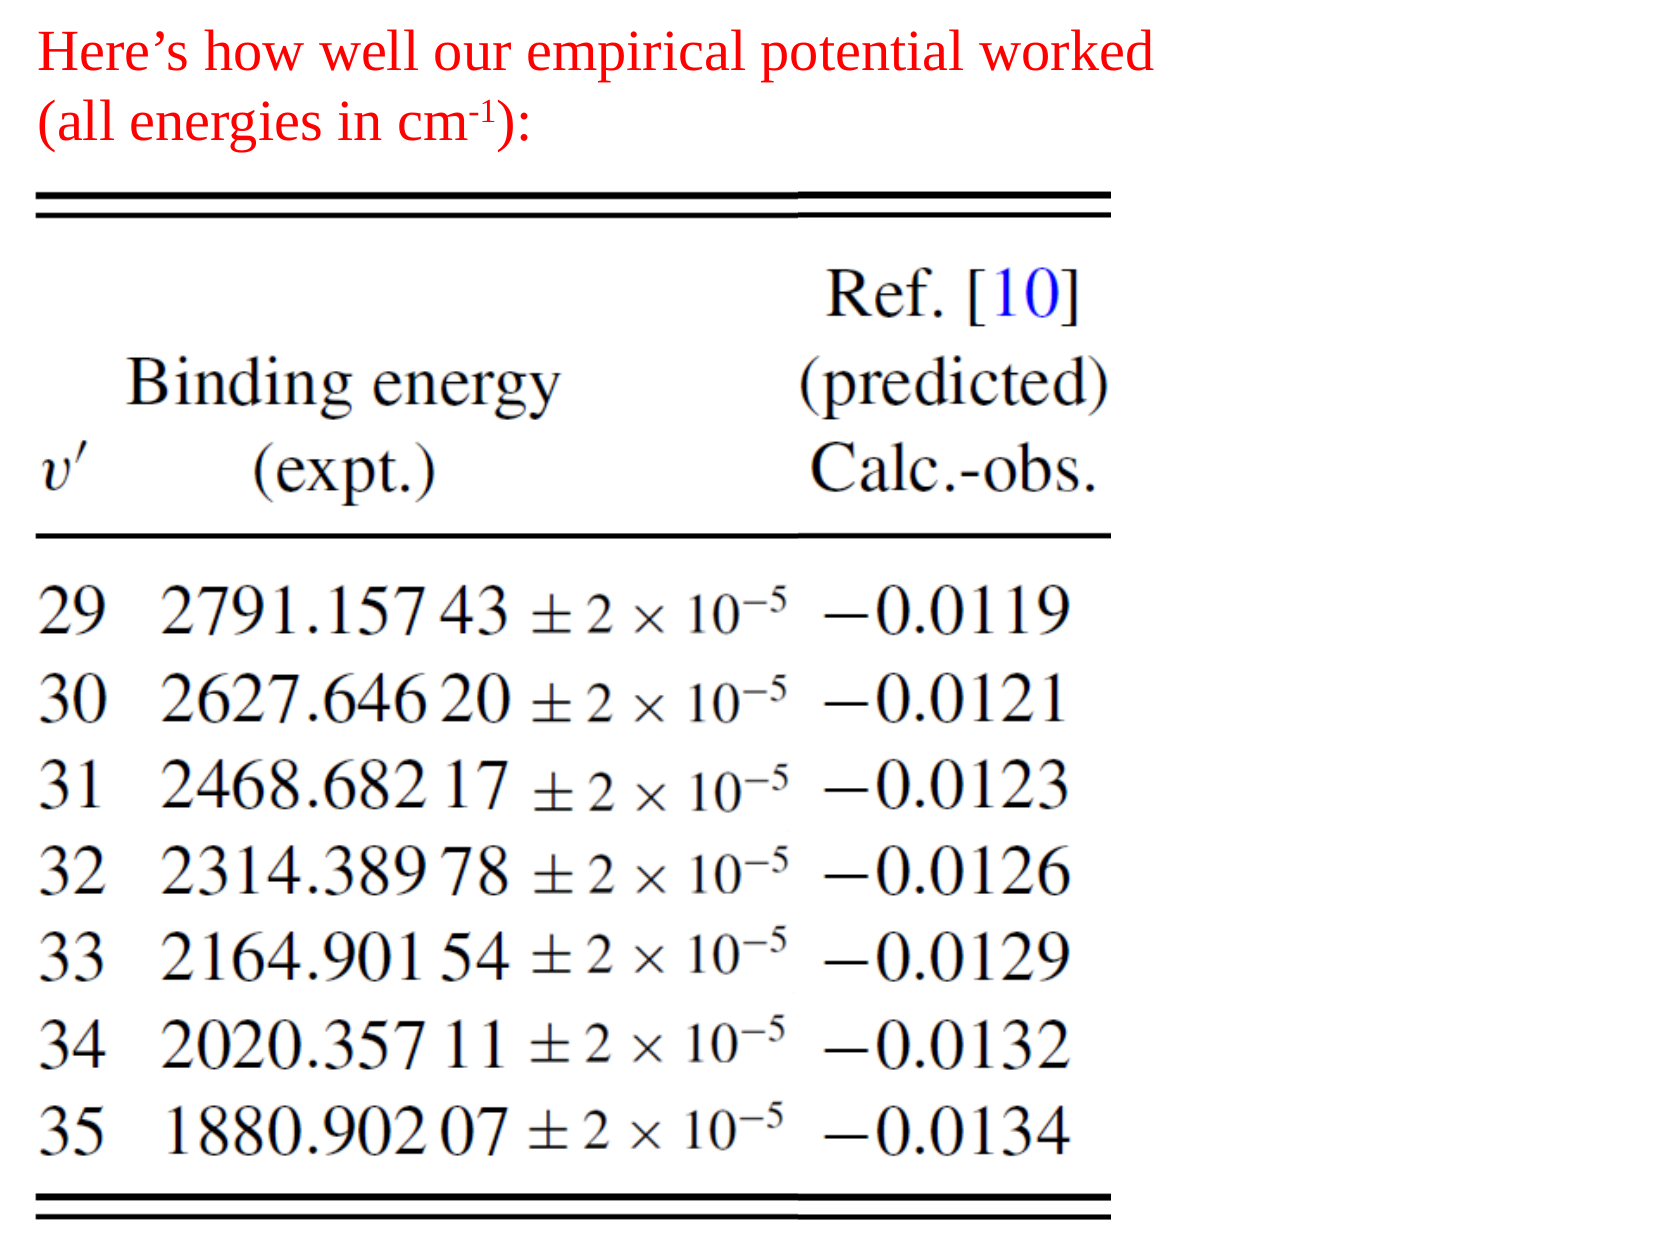

Here’s how well our empirical potential worked
(all energies in cm-1):